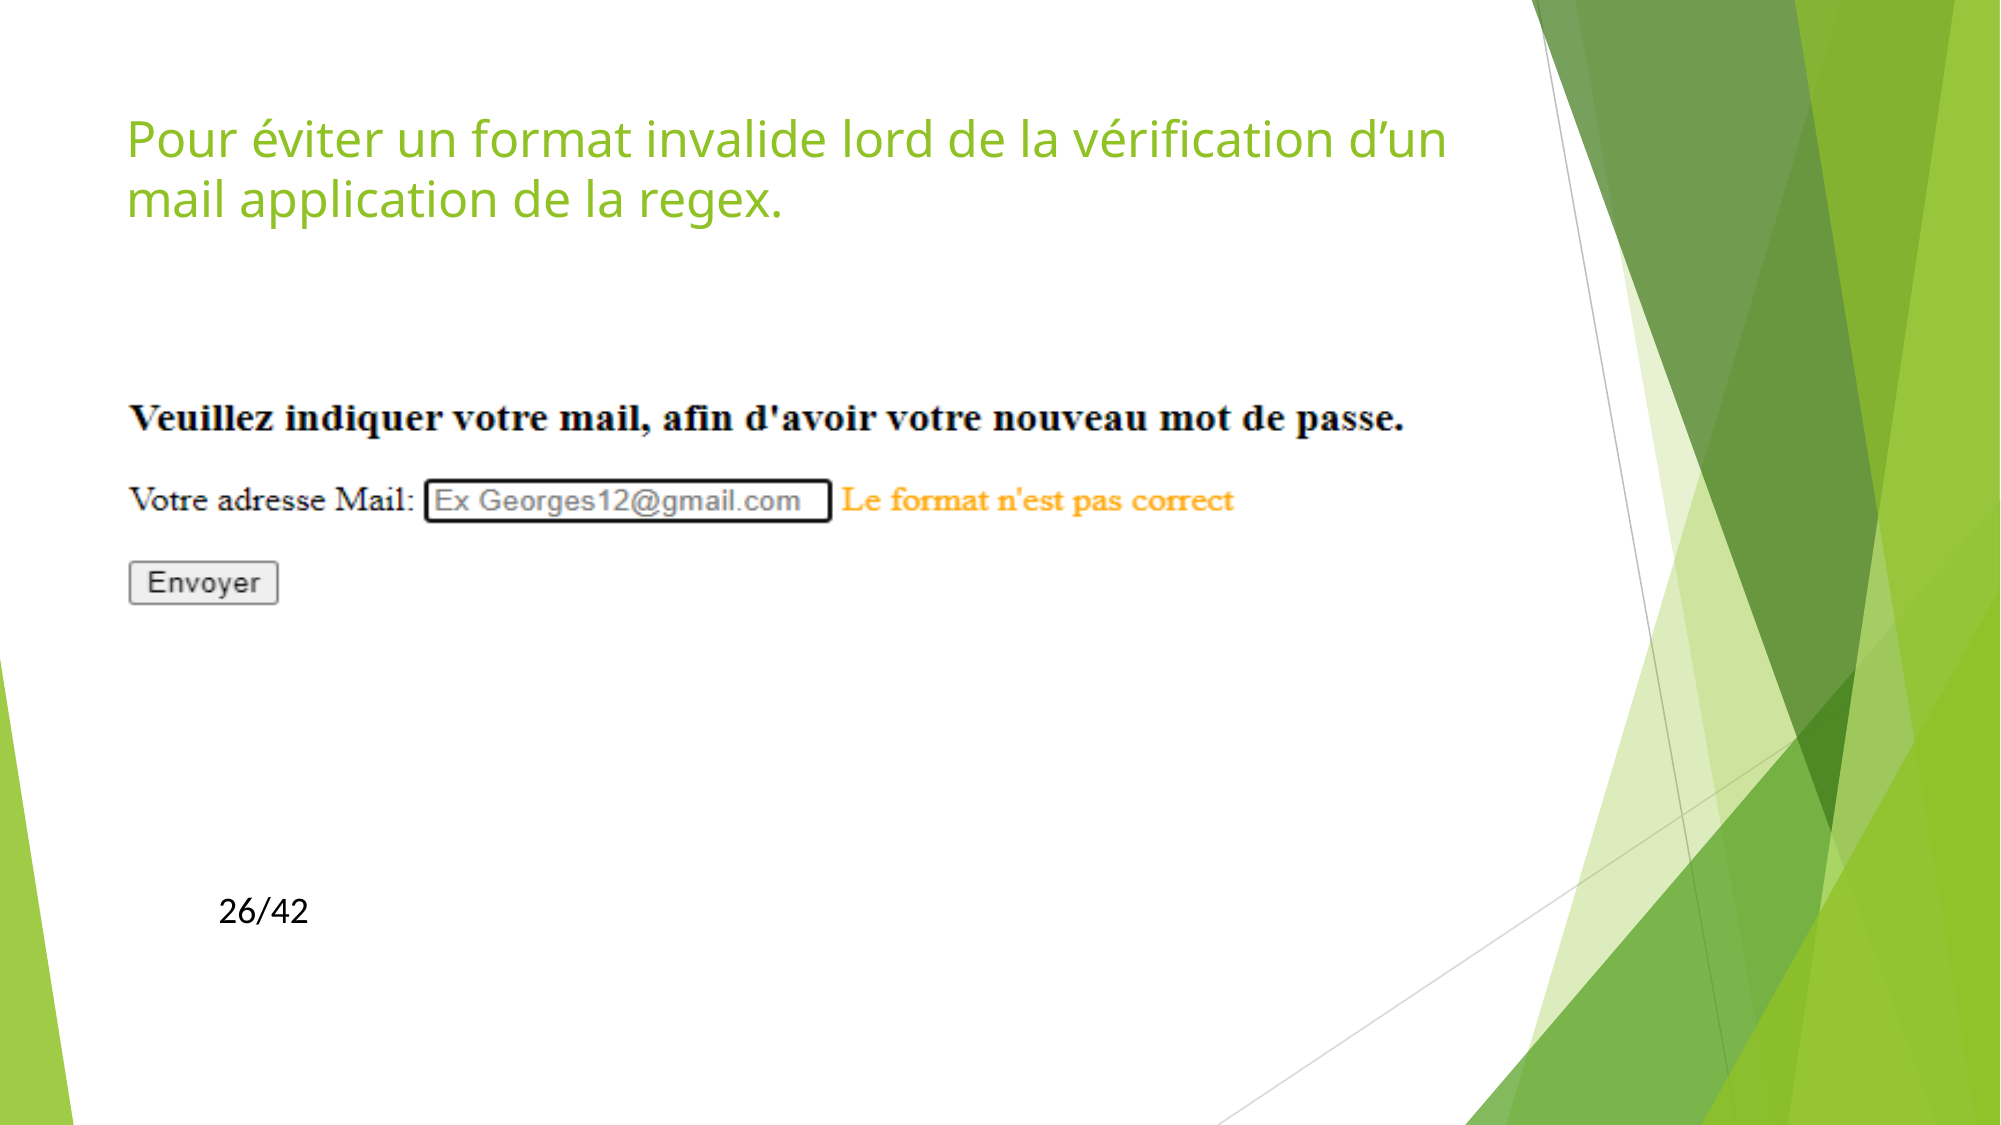

# Pour éviter un format invalide lord de la vérification d’un mail application de la regex.
26/42